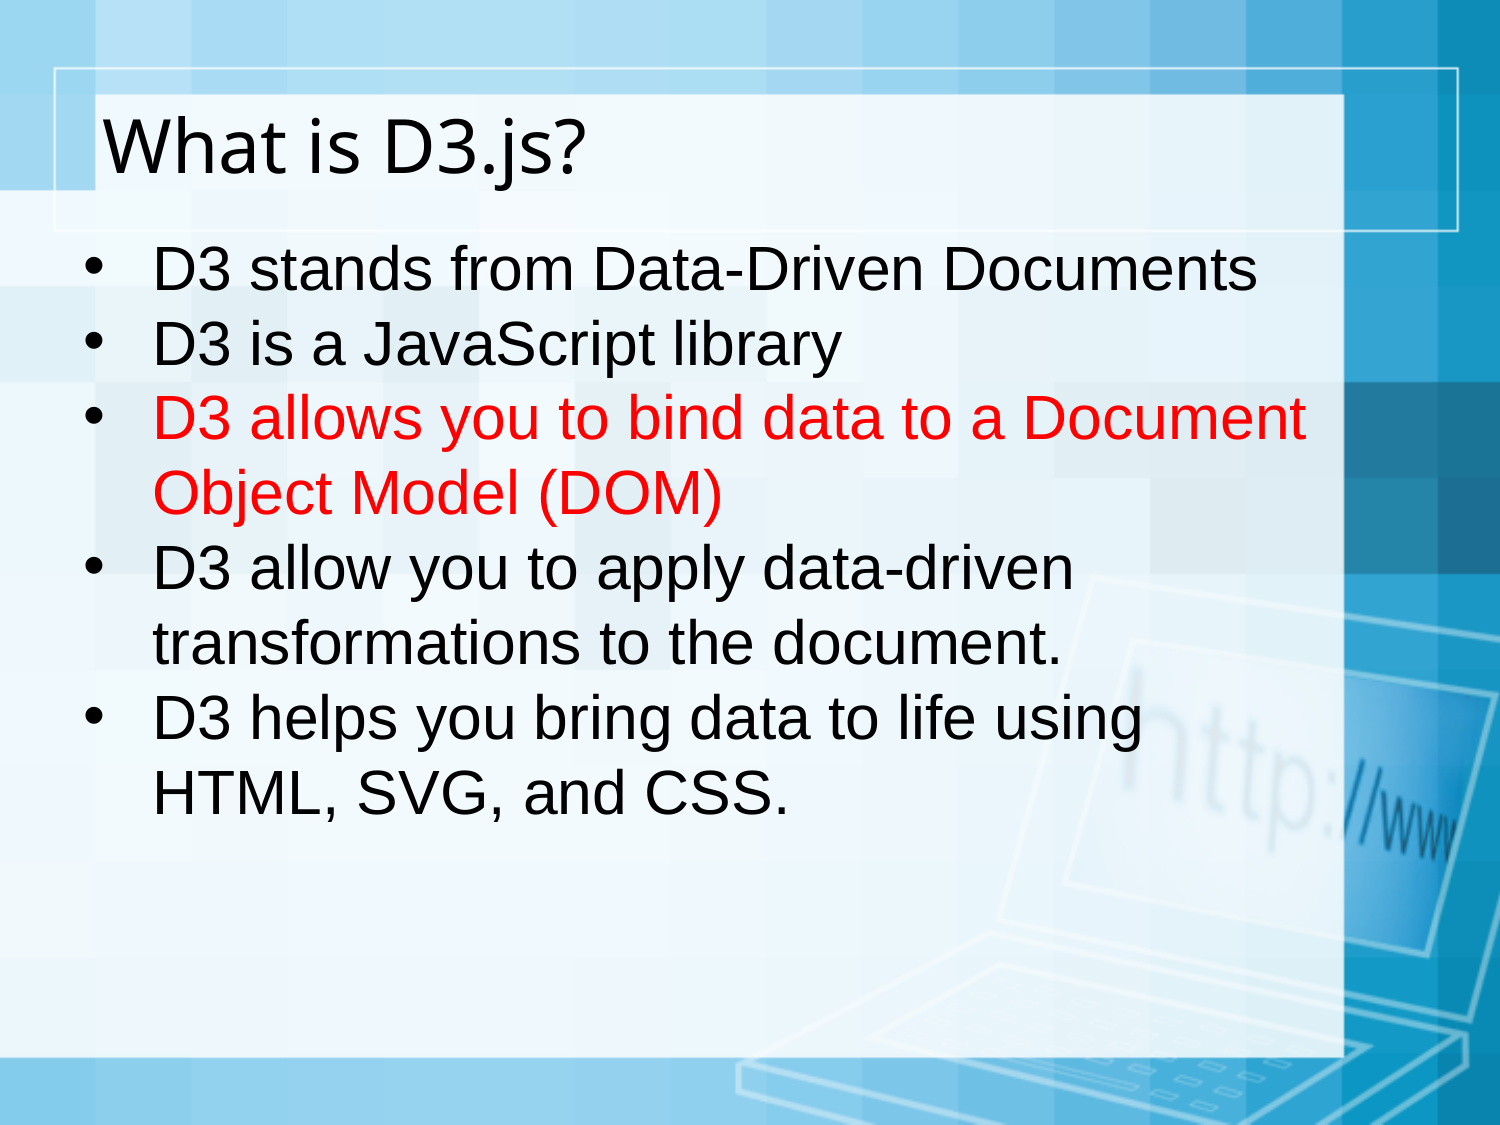

# What is D3.js?
D3 stands from Data-Driven Documents
D3 is a JavaScript library
D3 allows you to bind data to a Document Object Model (DOM)
D3 allow you to apply data-driven transformations to the document.
D3 helps you bring data to life using HTML, SVG, and CSS.